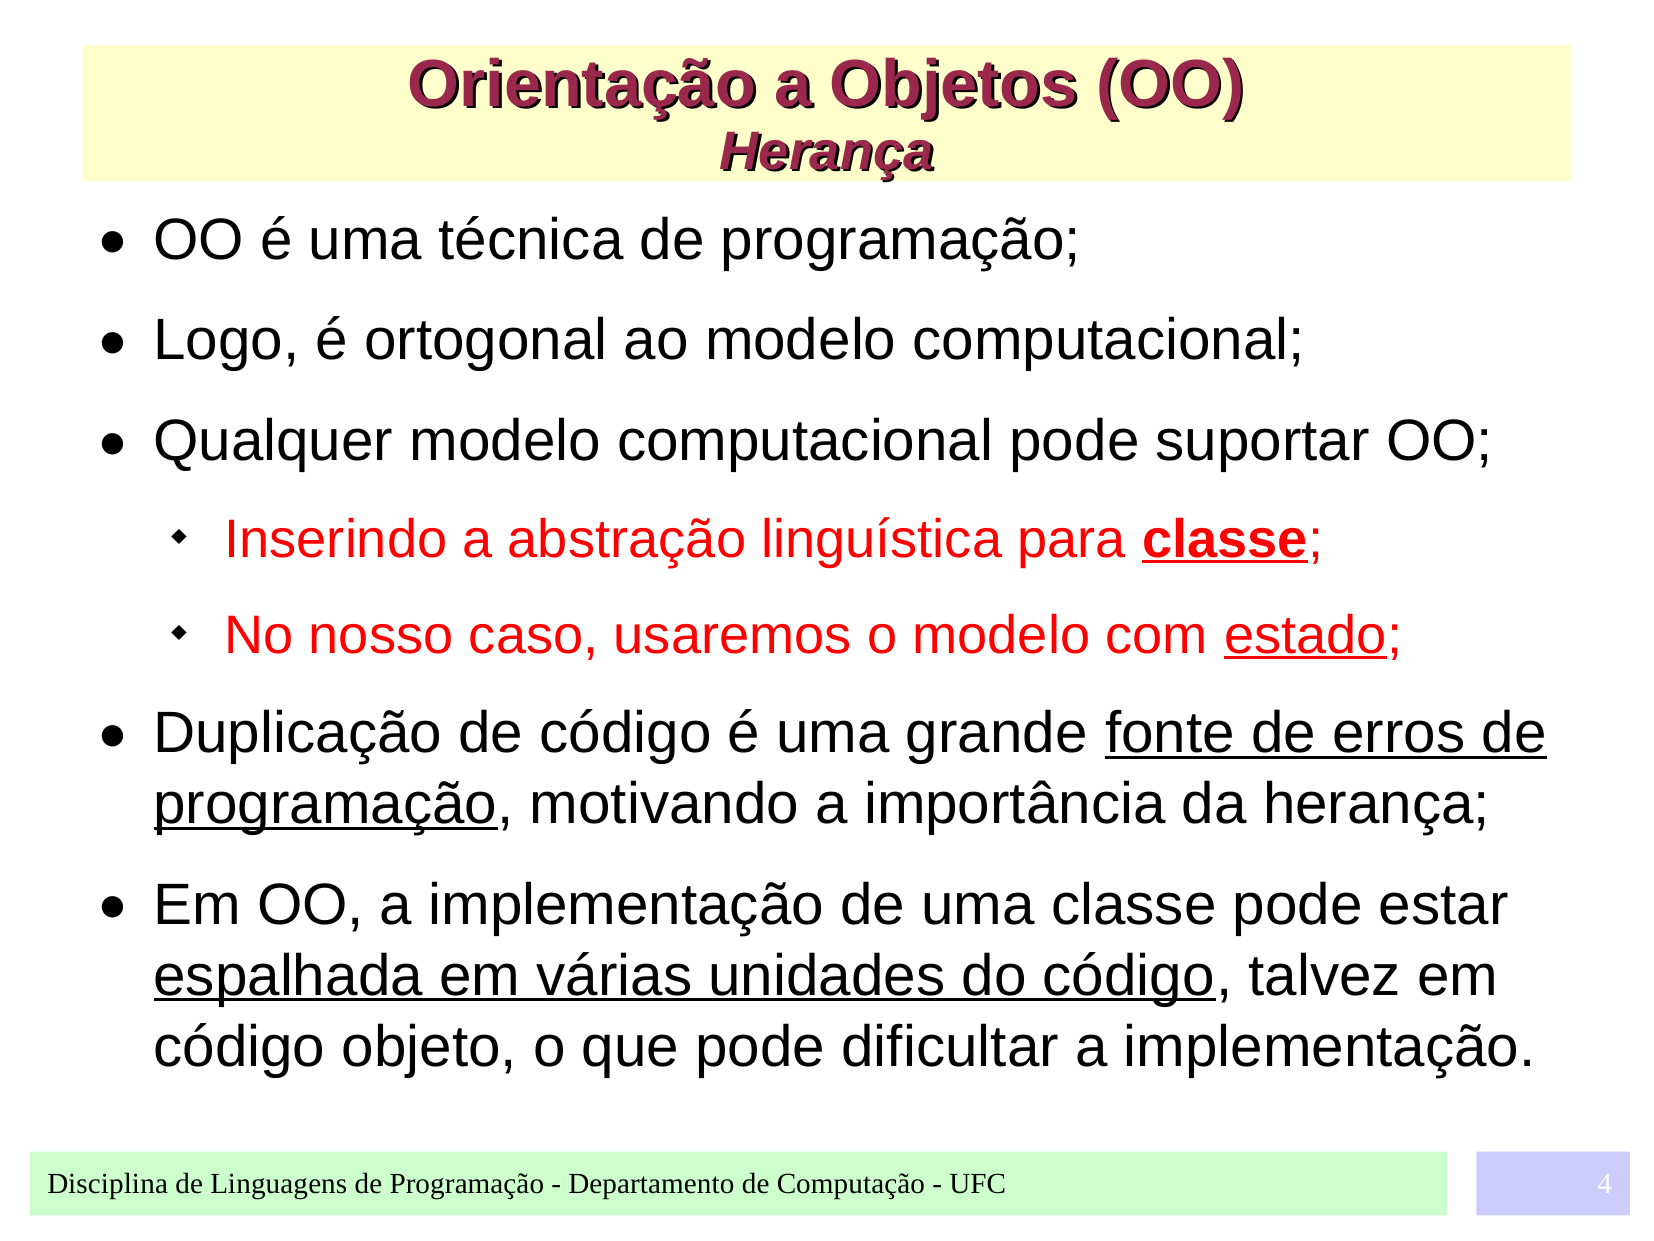

# Orientação a Objetos (OO) Herança
OO é uma técnica de programação;
Logo, é ortogonal ao modelo computacional;
Qualquer modelo computacional pode suportar OO;
Inserindo a abstração linguística para classe;
No nosso caso, usaremos o modelo com estado;
Duplicação de código é uma grande fonte de erros de programação, motivando a importância da herança;
Em OO, a implementação de uma classe pode estar espalhada em várias unidades do código, talvez em código objeto, o que pode dificultar a implementação.
Disciplina de Linguagens de Programação - Departamento de Computação - UFC
4